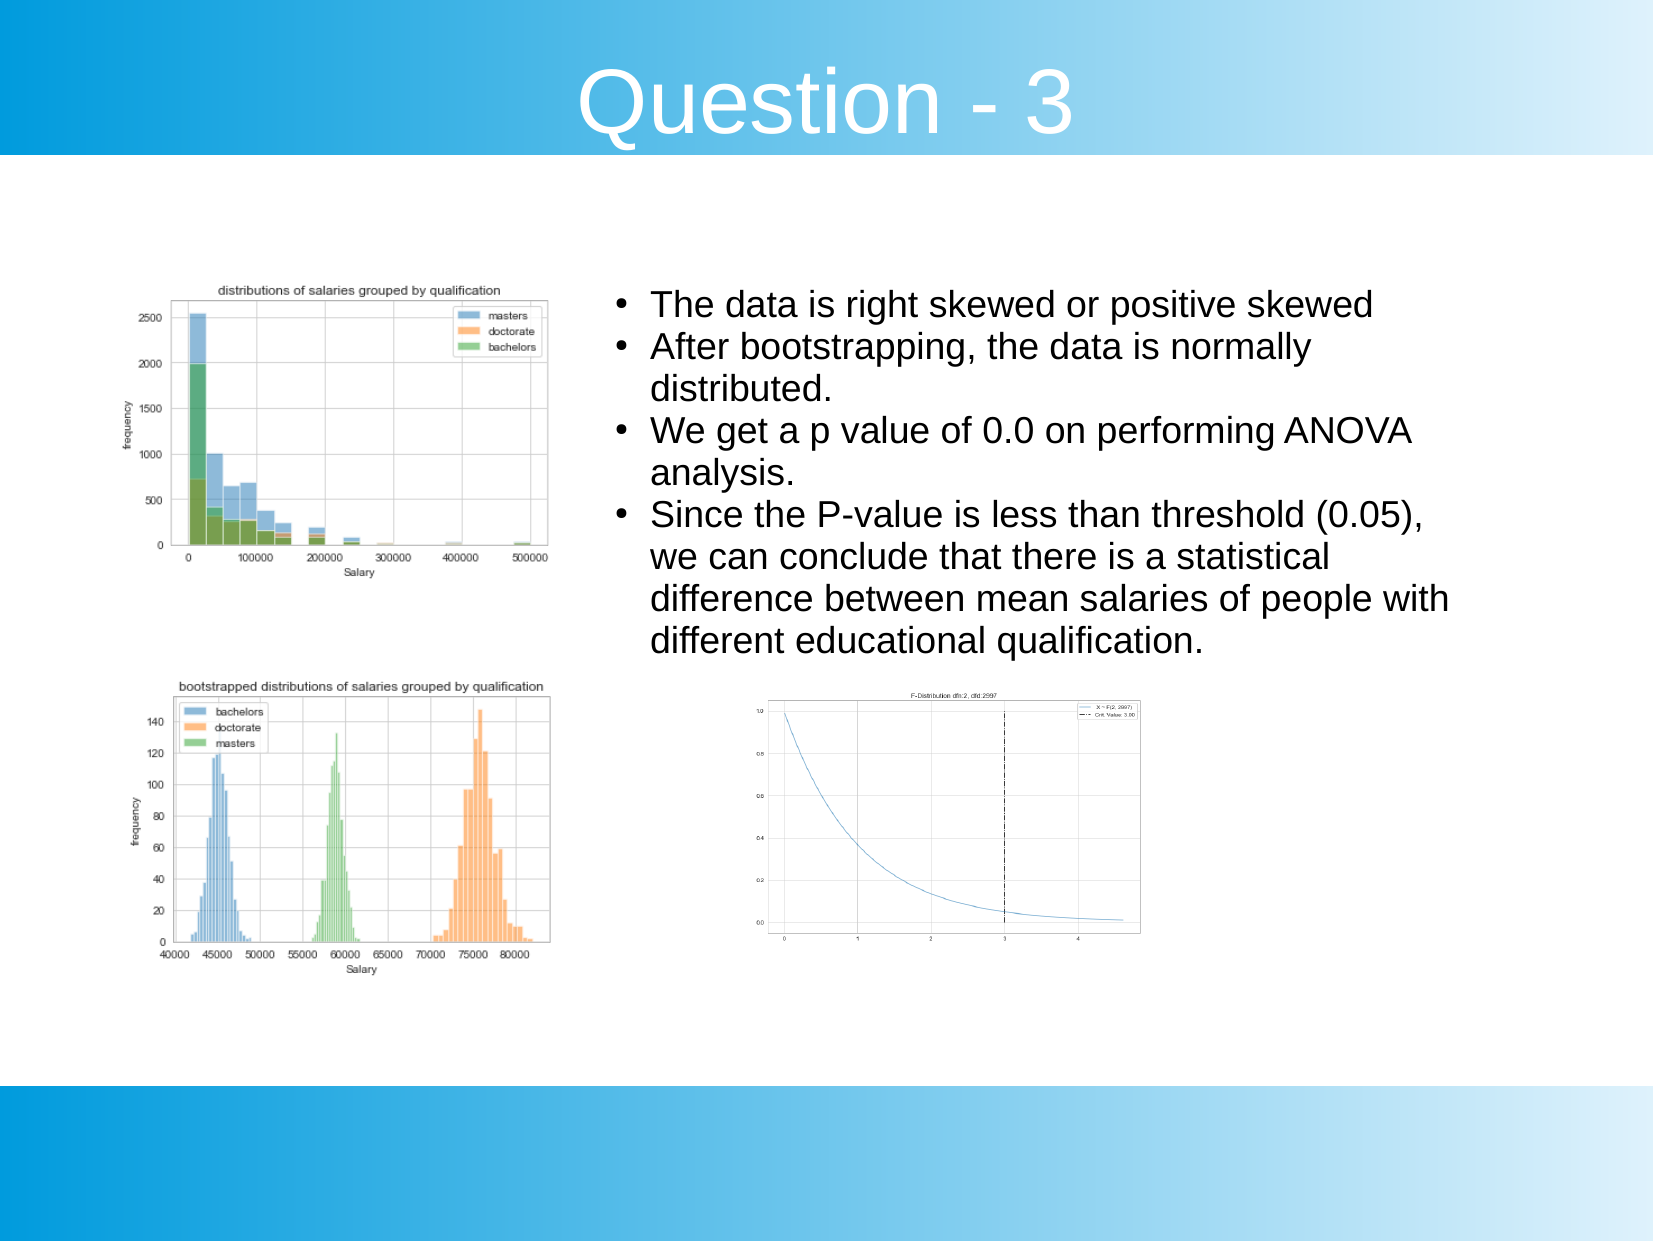

# Question - 3
The data is right skewed or positive skewed
After bootstrapping, the data is normally distributed.
We get a p value of 0.0 on performing ANOVA analysis.
Since the P-value is less than threshold (0.05), we can conclude that there is a statistical difference between mean salaries of people with different educational qualification.